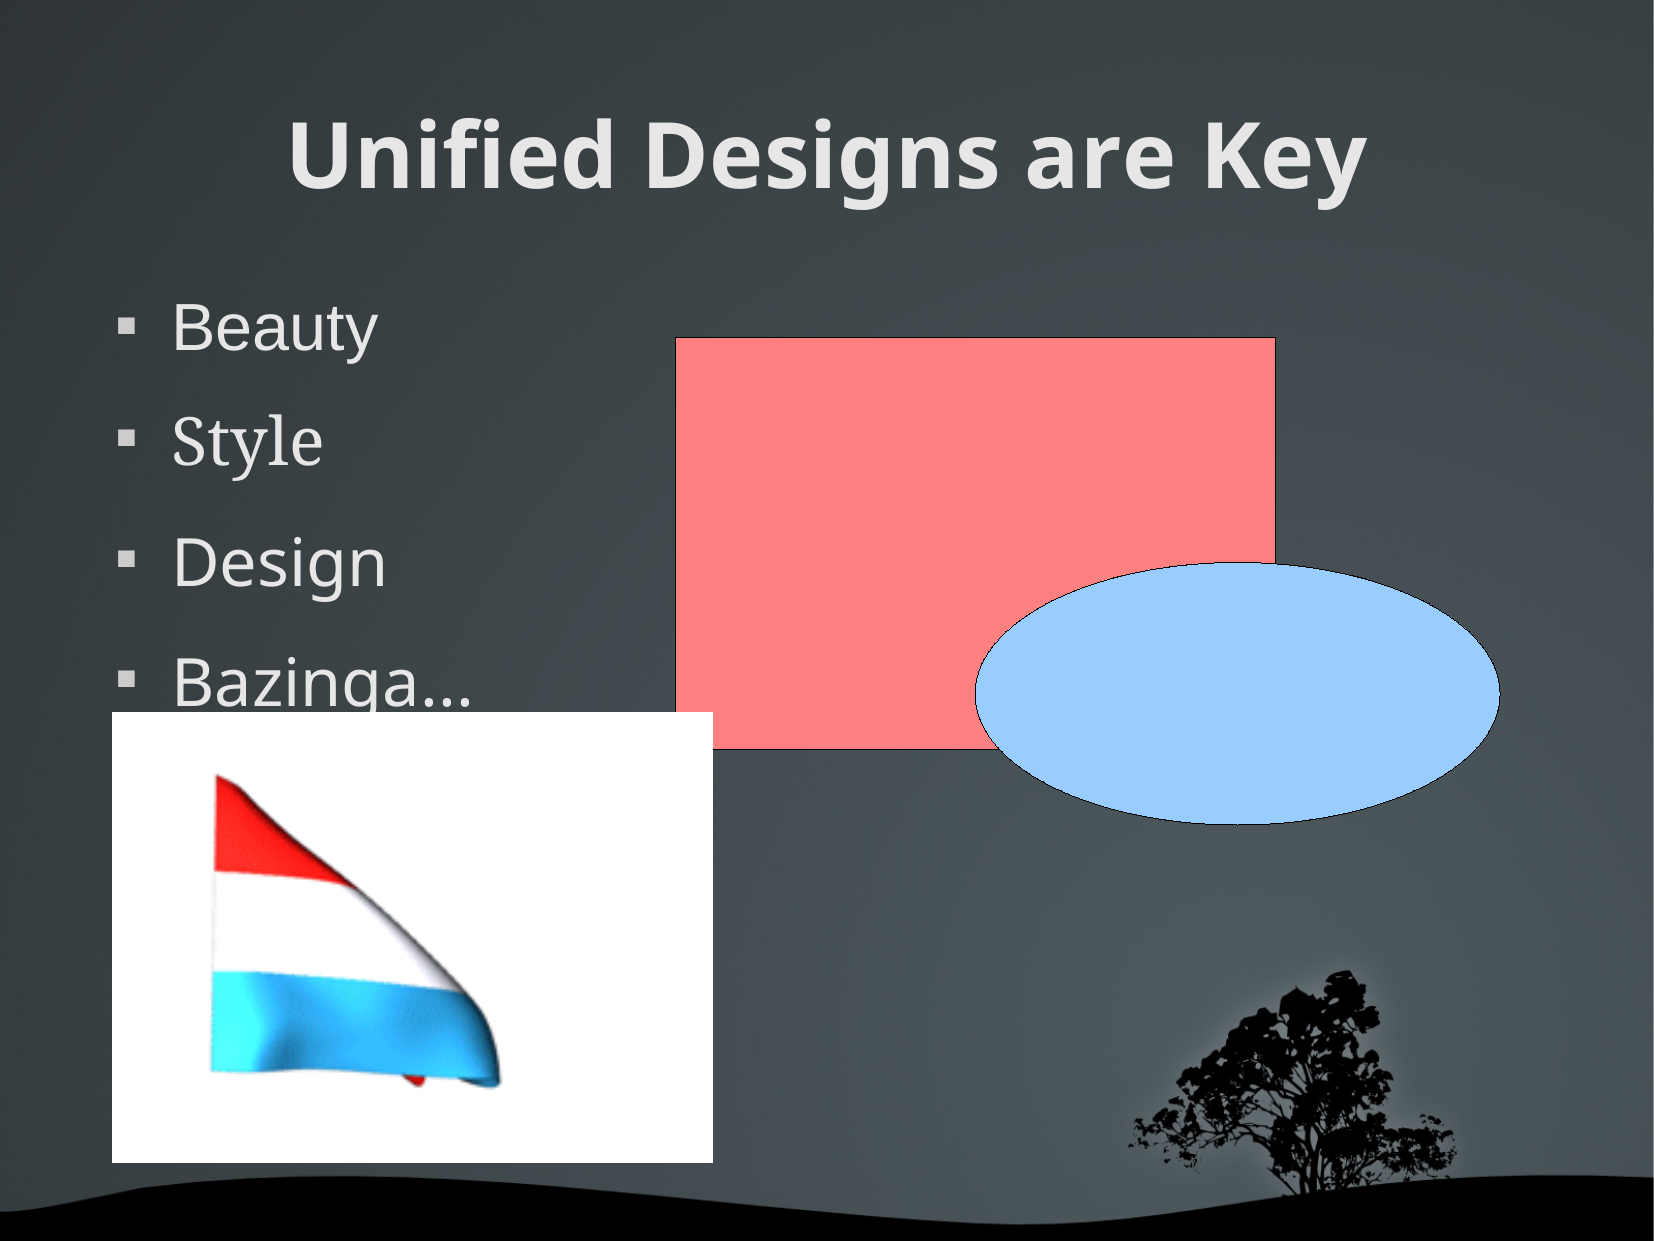

# Unified Designs are Key
Beauty
Style
Design
Bazinga...